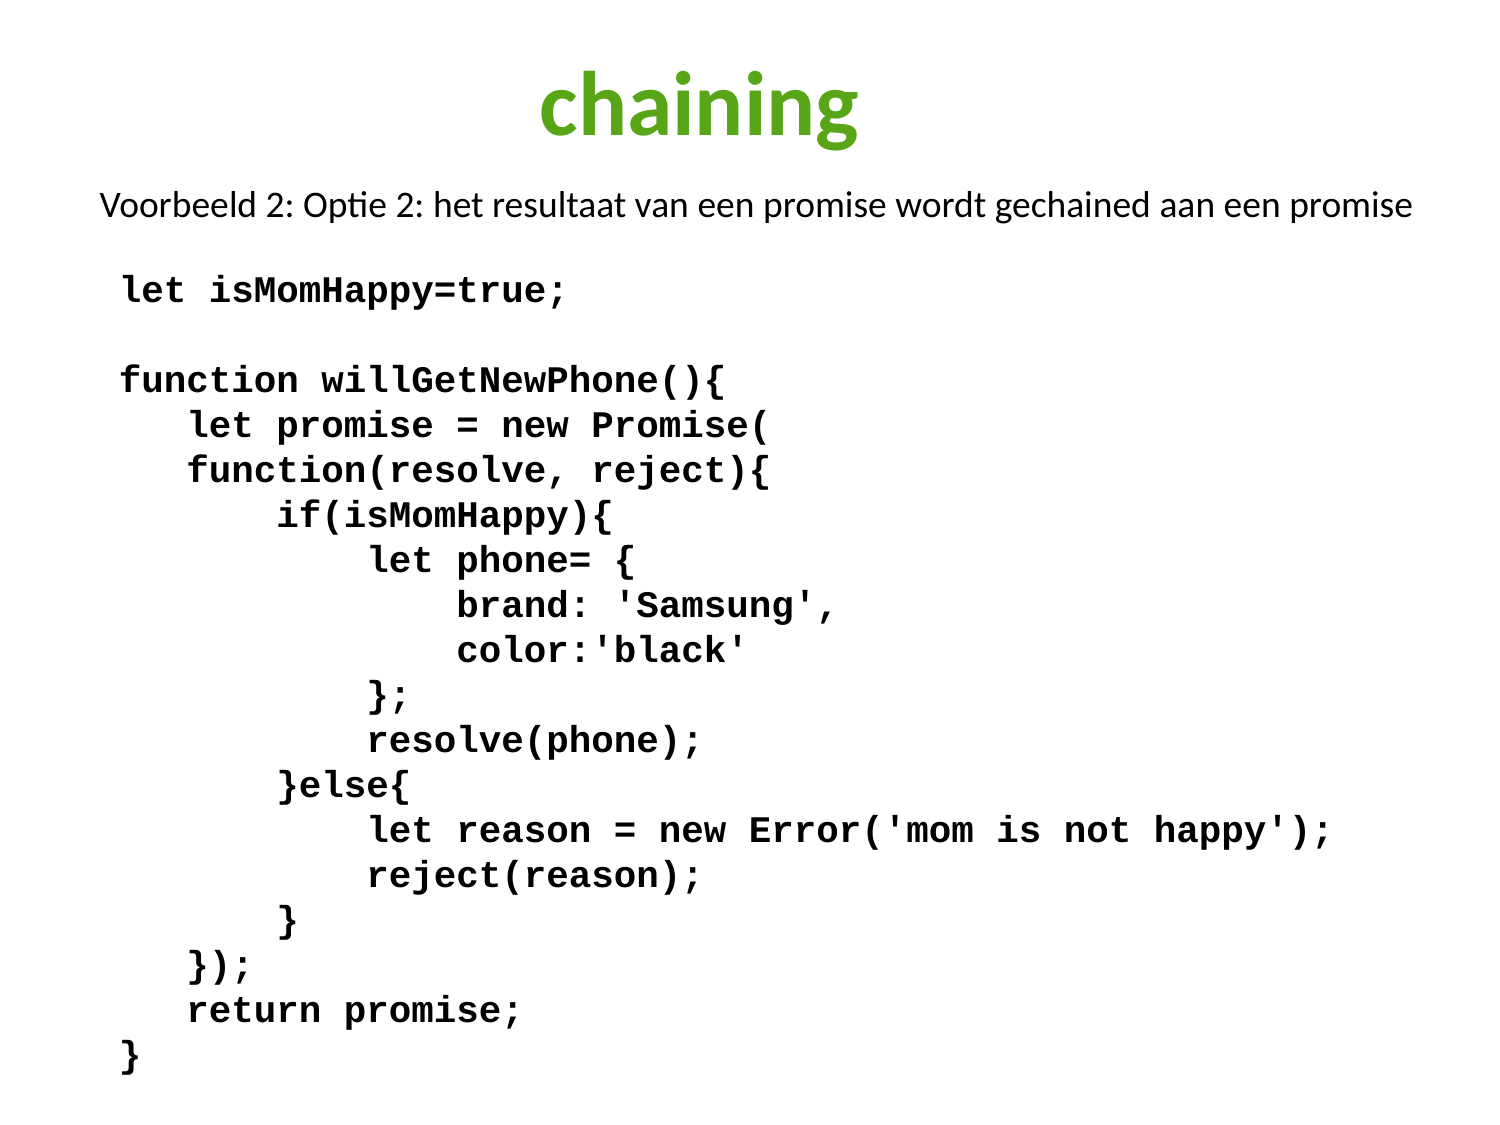

chaining
Voorbeeld 2: Optie 2: het resultaat van een promise wordt gechained aan een promise
let isMomHappy=true;
function willGetNewPhone(){
 let promise = new Promise(
 function(resolve, reject){
 if(isMomHappy){
 let phone= {
 brand: 'Samsung',
 color:'black'
 };
 resolve(phone);
 }else{
 let reason = new Error('mom is not happy');
 reject(reason);
 }
 });
 return promise;
}